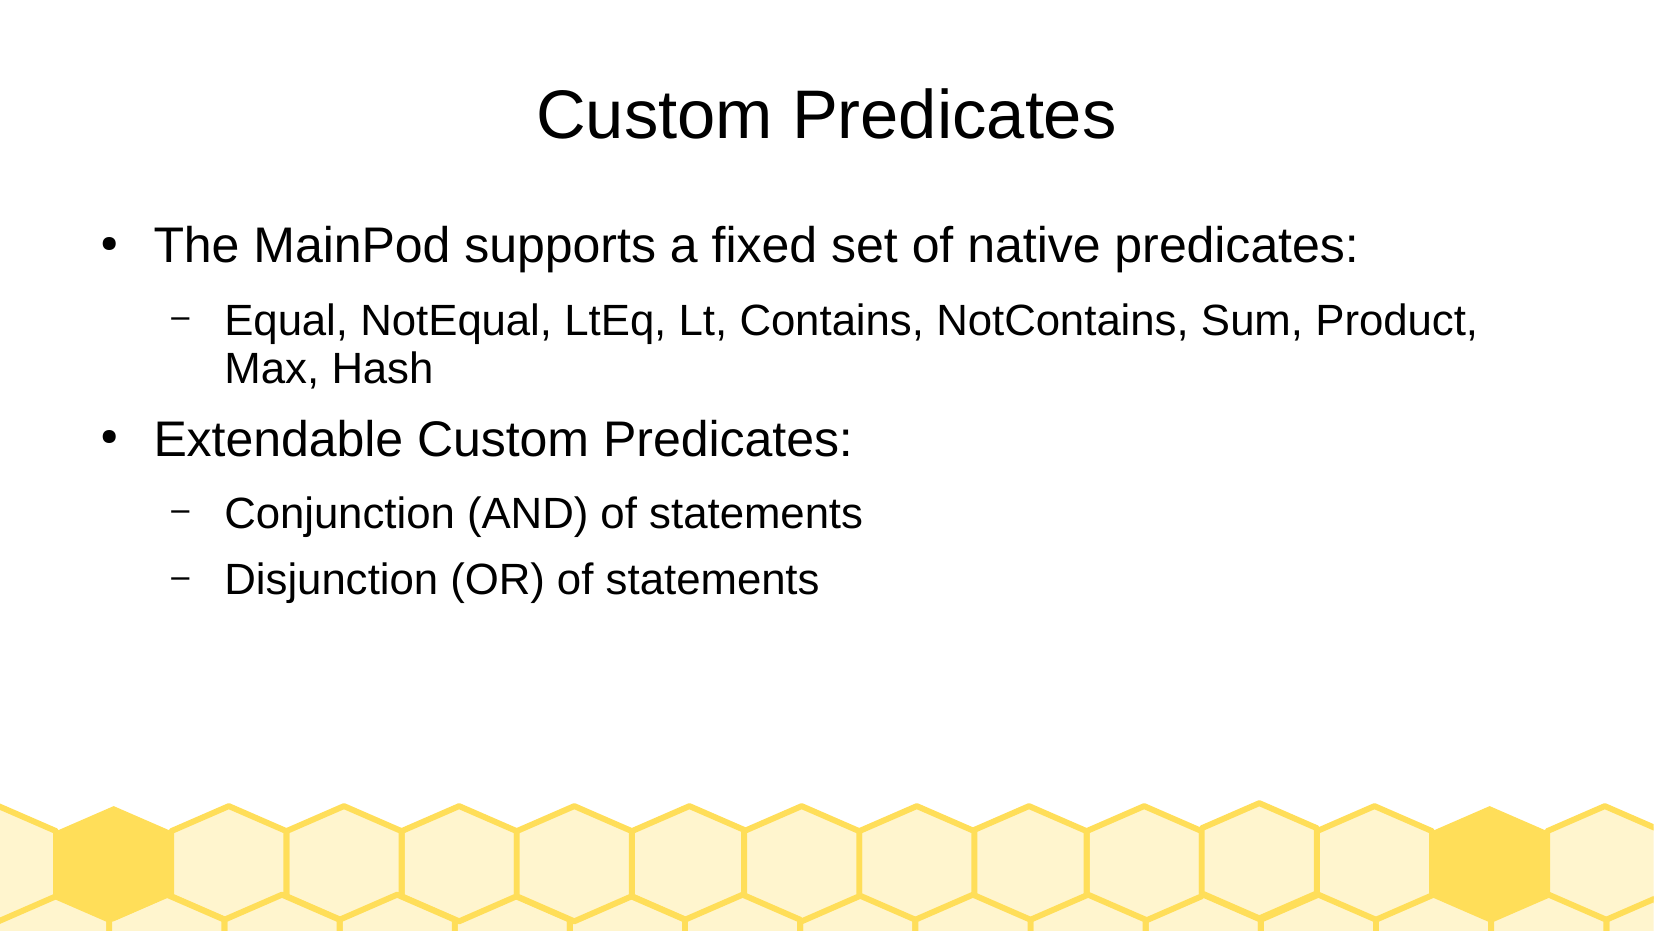

# Custom Predicates
The MainPod supports a fixed set of native predicates:
Equal, NotEqual, LtEq, Lt, Contains, NotContains, Sum, Product, Max, Hash
Extendable Custom Predicates:
Conjunction (AND) of statements
Disjunction (OR) of statements